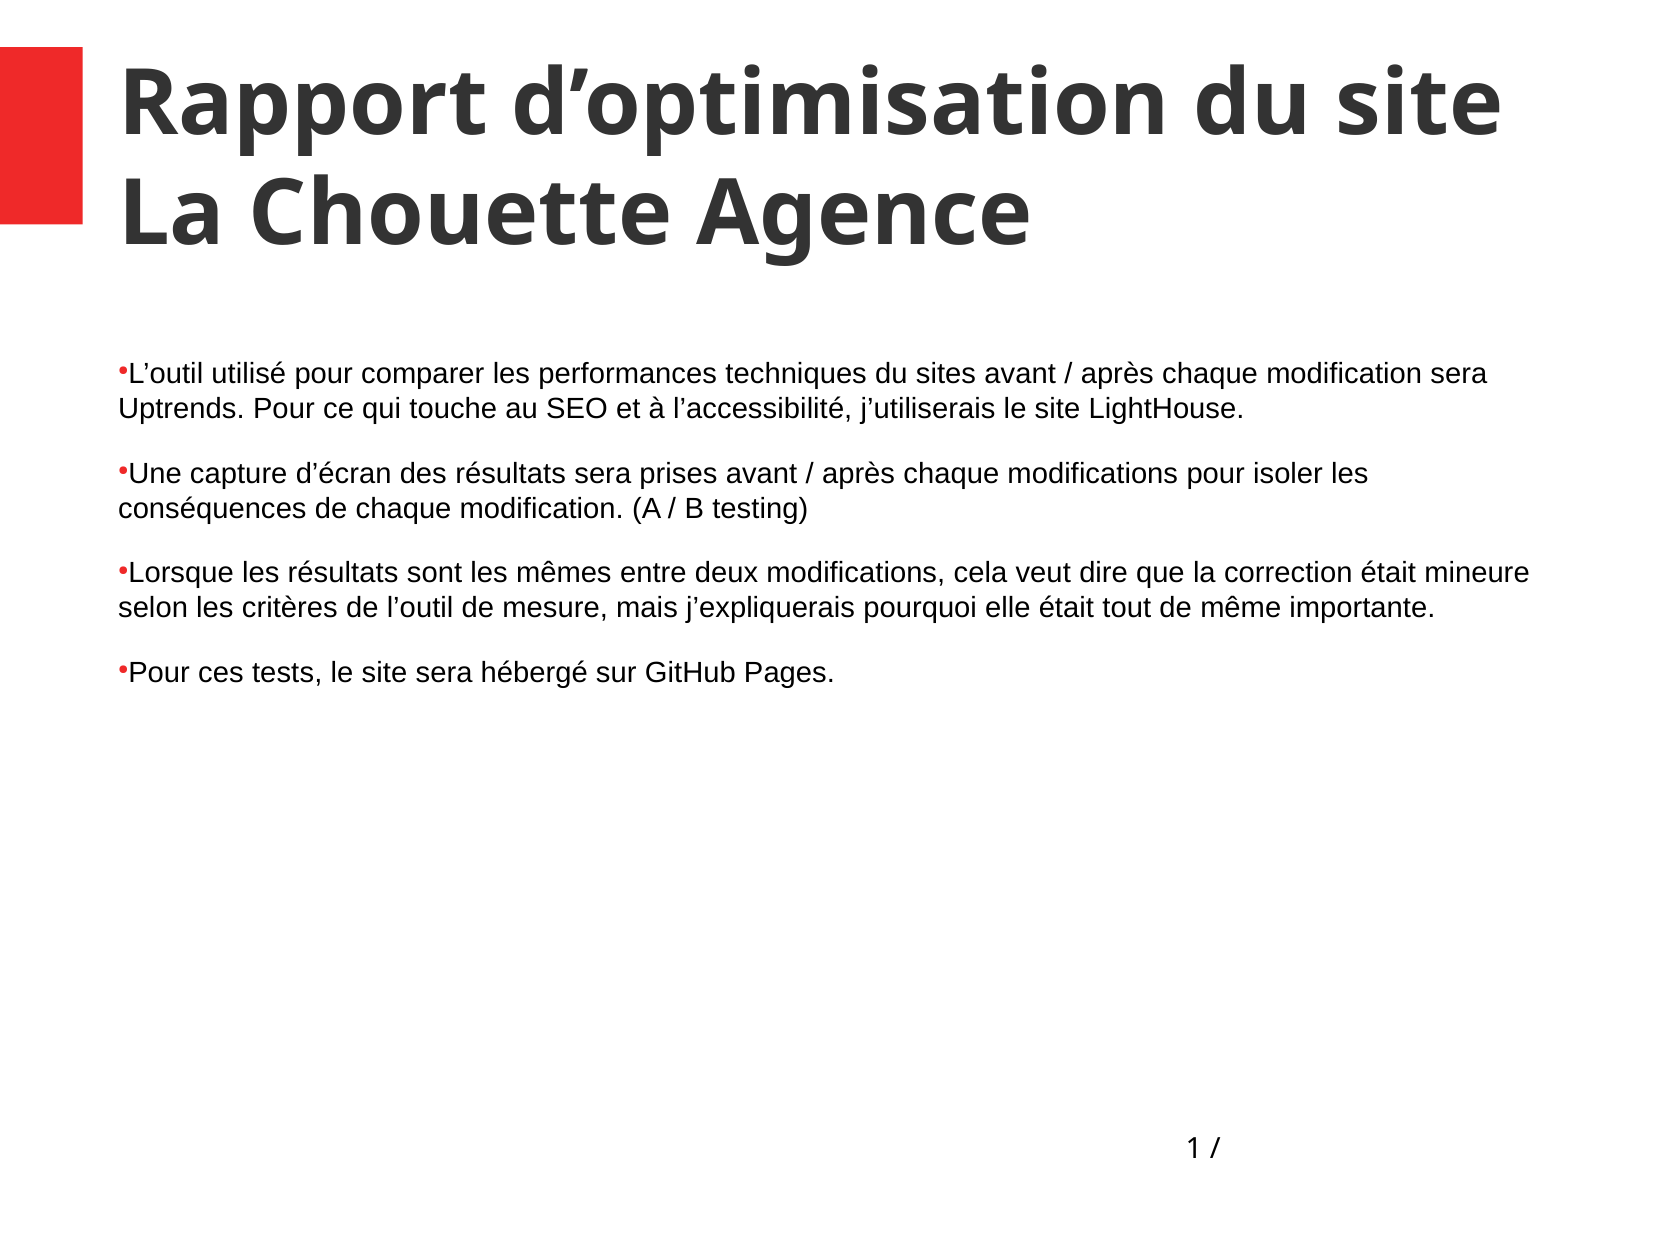

# Rapport d’optimisation du site La Chouette Agence
L’outil utilisé pour comparer les performances techniques du sites avant / après chaque modification sera Uptrends. Pour ce qui touche au SEO et à l’accessibilité, j’utiliserais le site LightHouse.
Une capture d’écran des résultats sera prises avant / après chaque modifications pour isoler les conséquences de chaque modification. (A / B testing)
Lorsque les résultats sont les mêmes entre deux modifications, cela veut dire que la correction était mineure selon les critères de l’outil de mesure, mais j’expliquerais pourquoi elle était tout de même importante.
Pour ces tests, le site sera hébergé sur GitHub Pages.